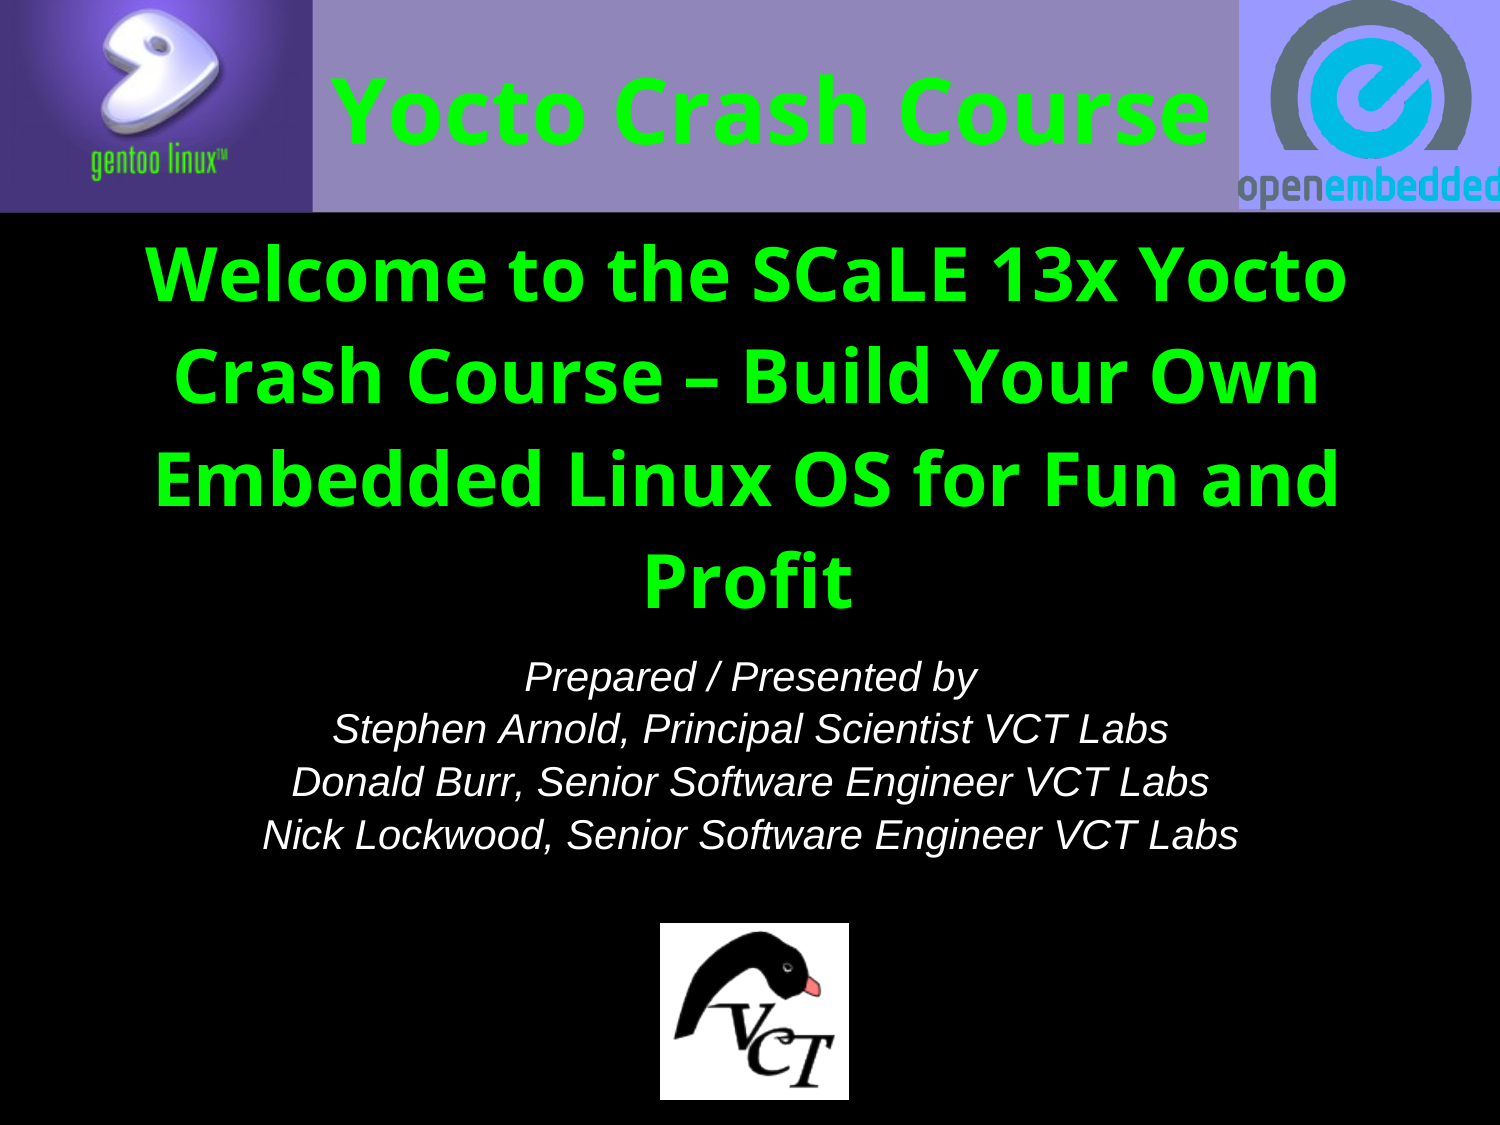

# Yocto Crash Course
Welcome to the SCaLE 13x Yocto Crash Course – Build Your Own Embedded Linux OS for Fun and Profit
Prepared / Presented by
Stephen Arnold, Principal Scientist VCT Labs
Donald Burr, Senior Software Engineer VCT Labs
Nick Lockwood, Senior Software Engineer VCT Labs